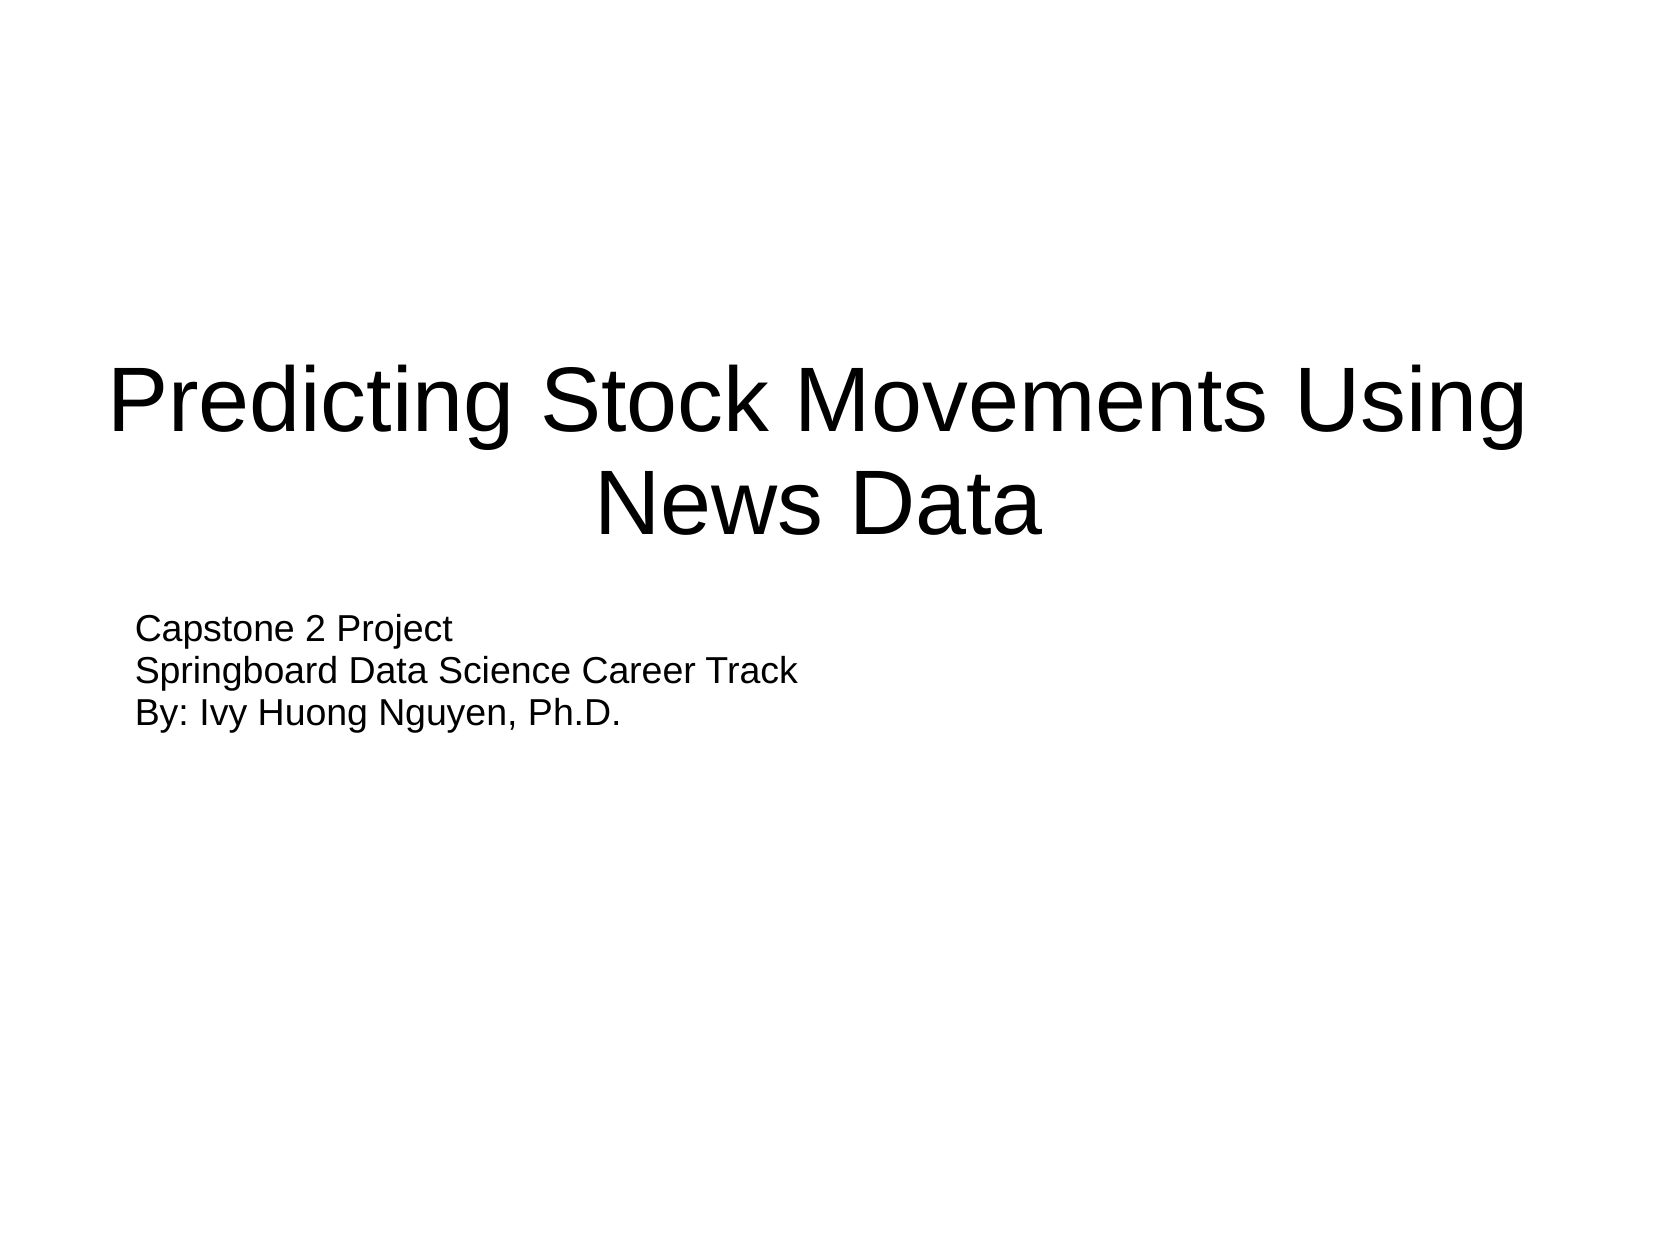

# Predicting Stock Movements Using News Data
Capstone 2 Project
Springboard Data Science Career Track
By: Ivy Huong Nguyen, Ph.D.